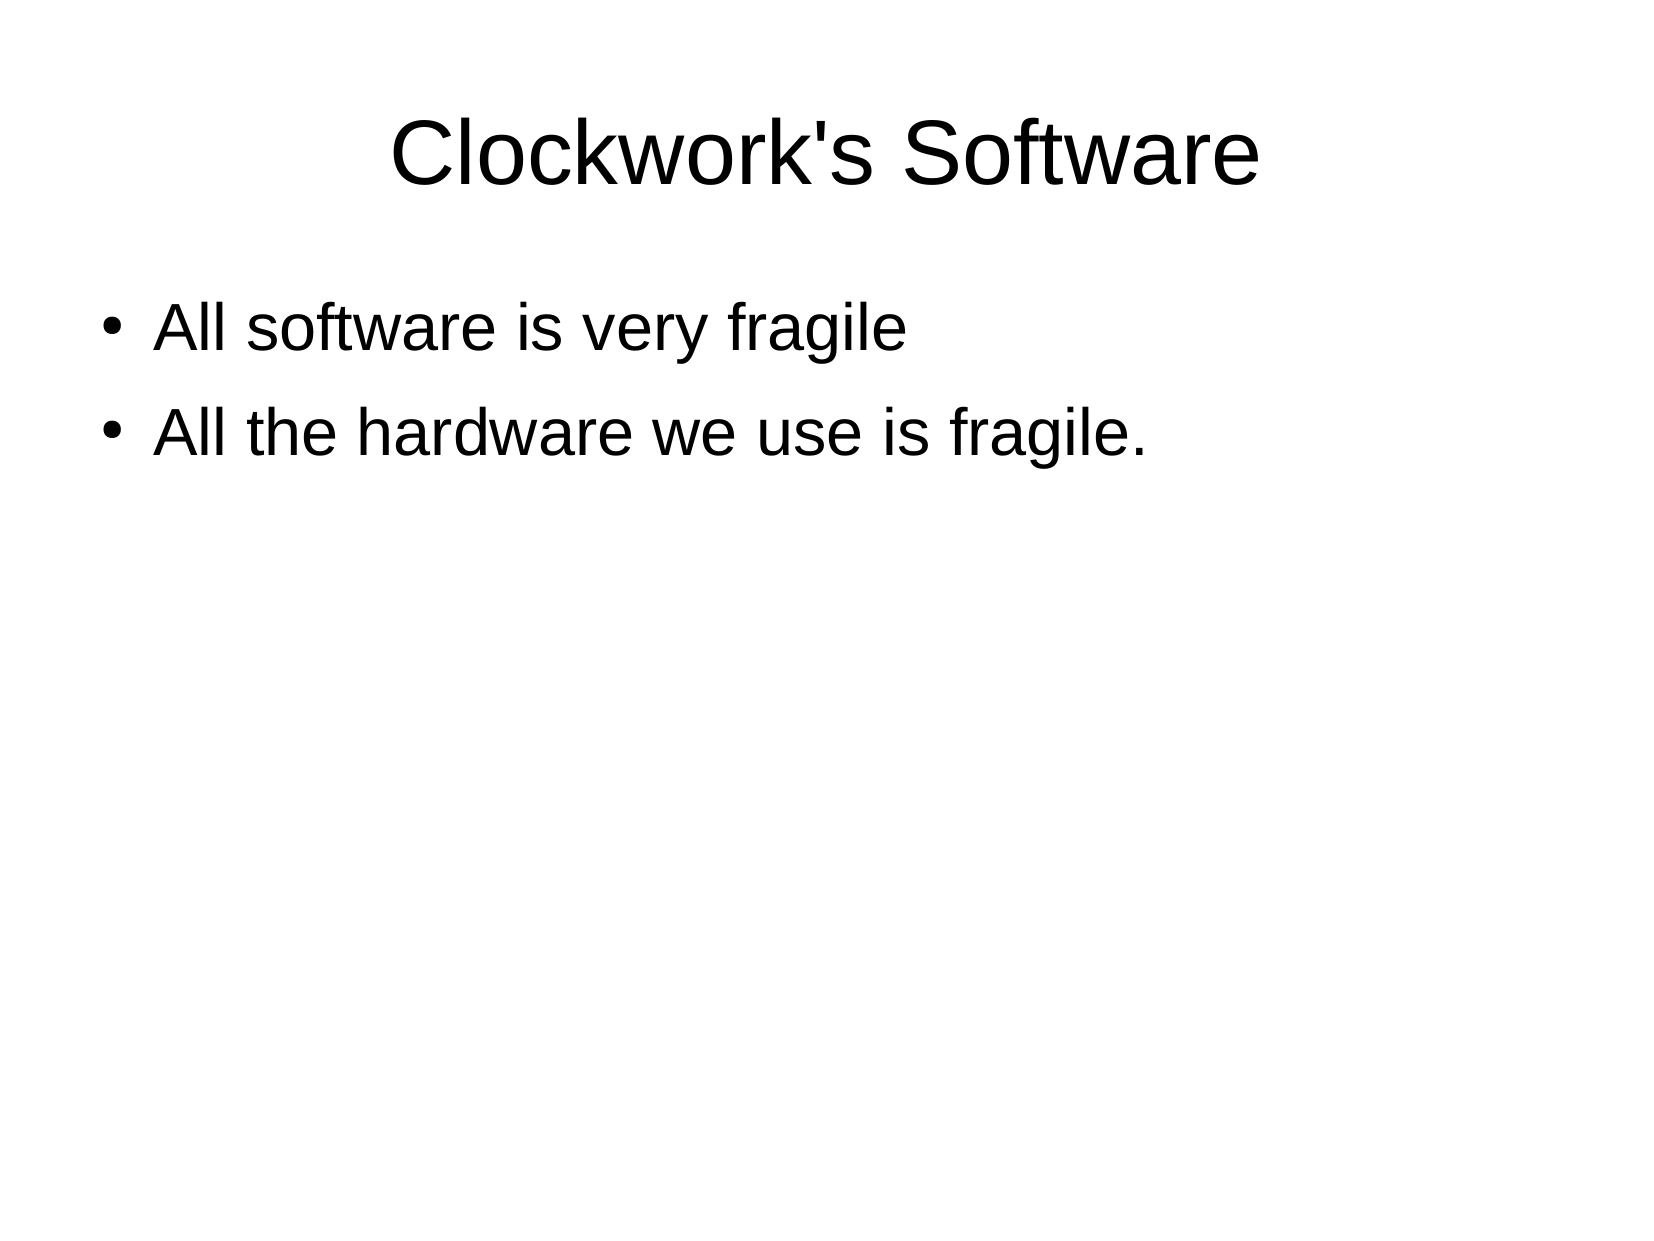

# Clockwork's Software
All software is very fragile
All the hardware we use is fragile.